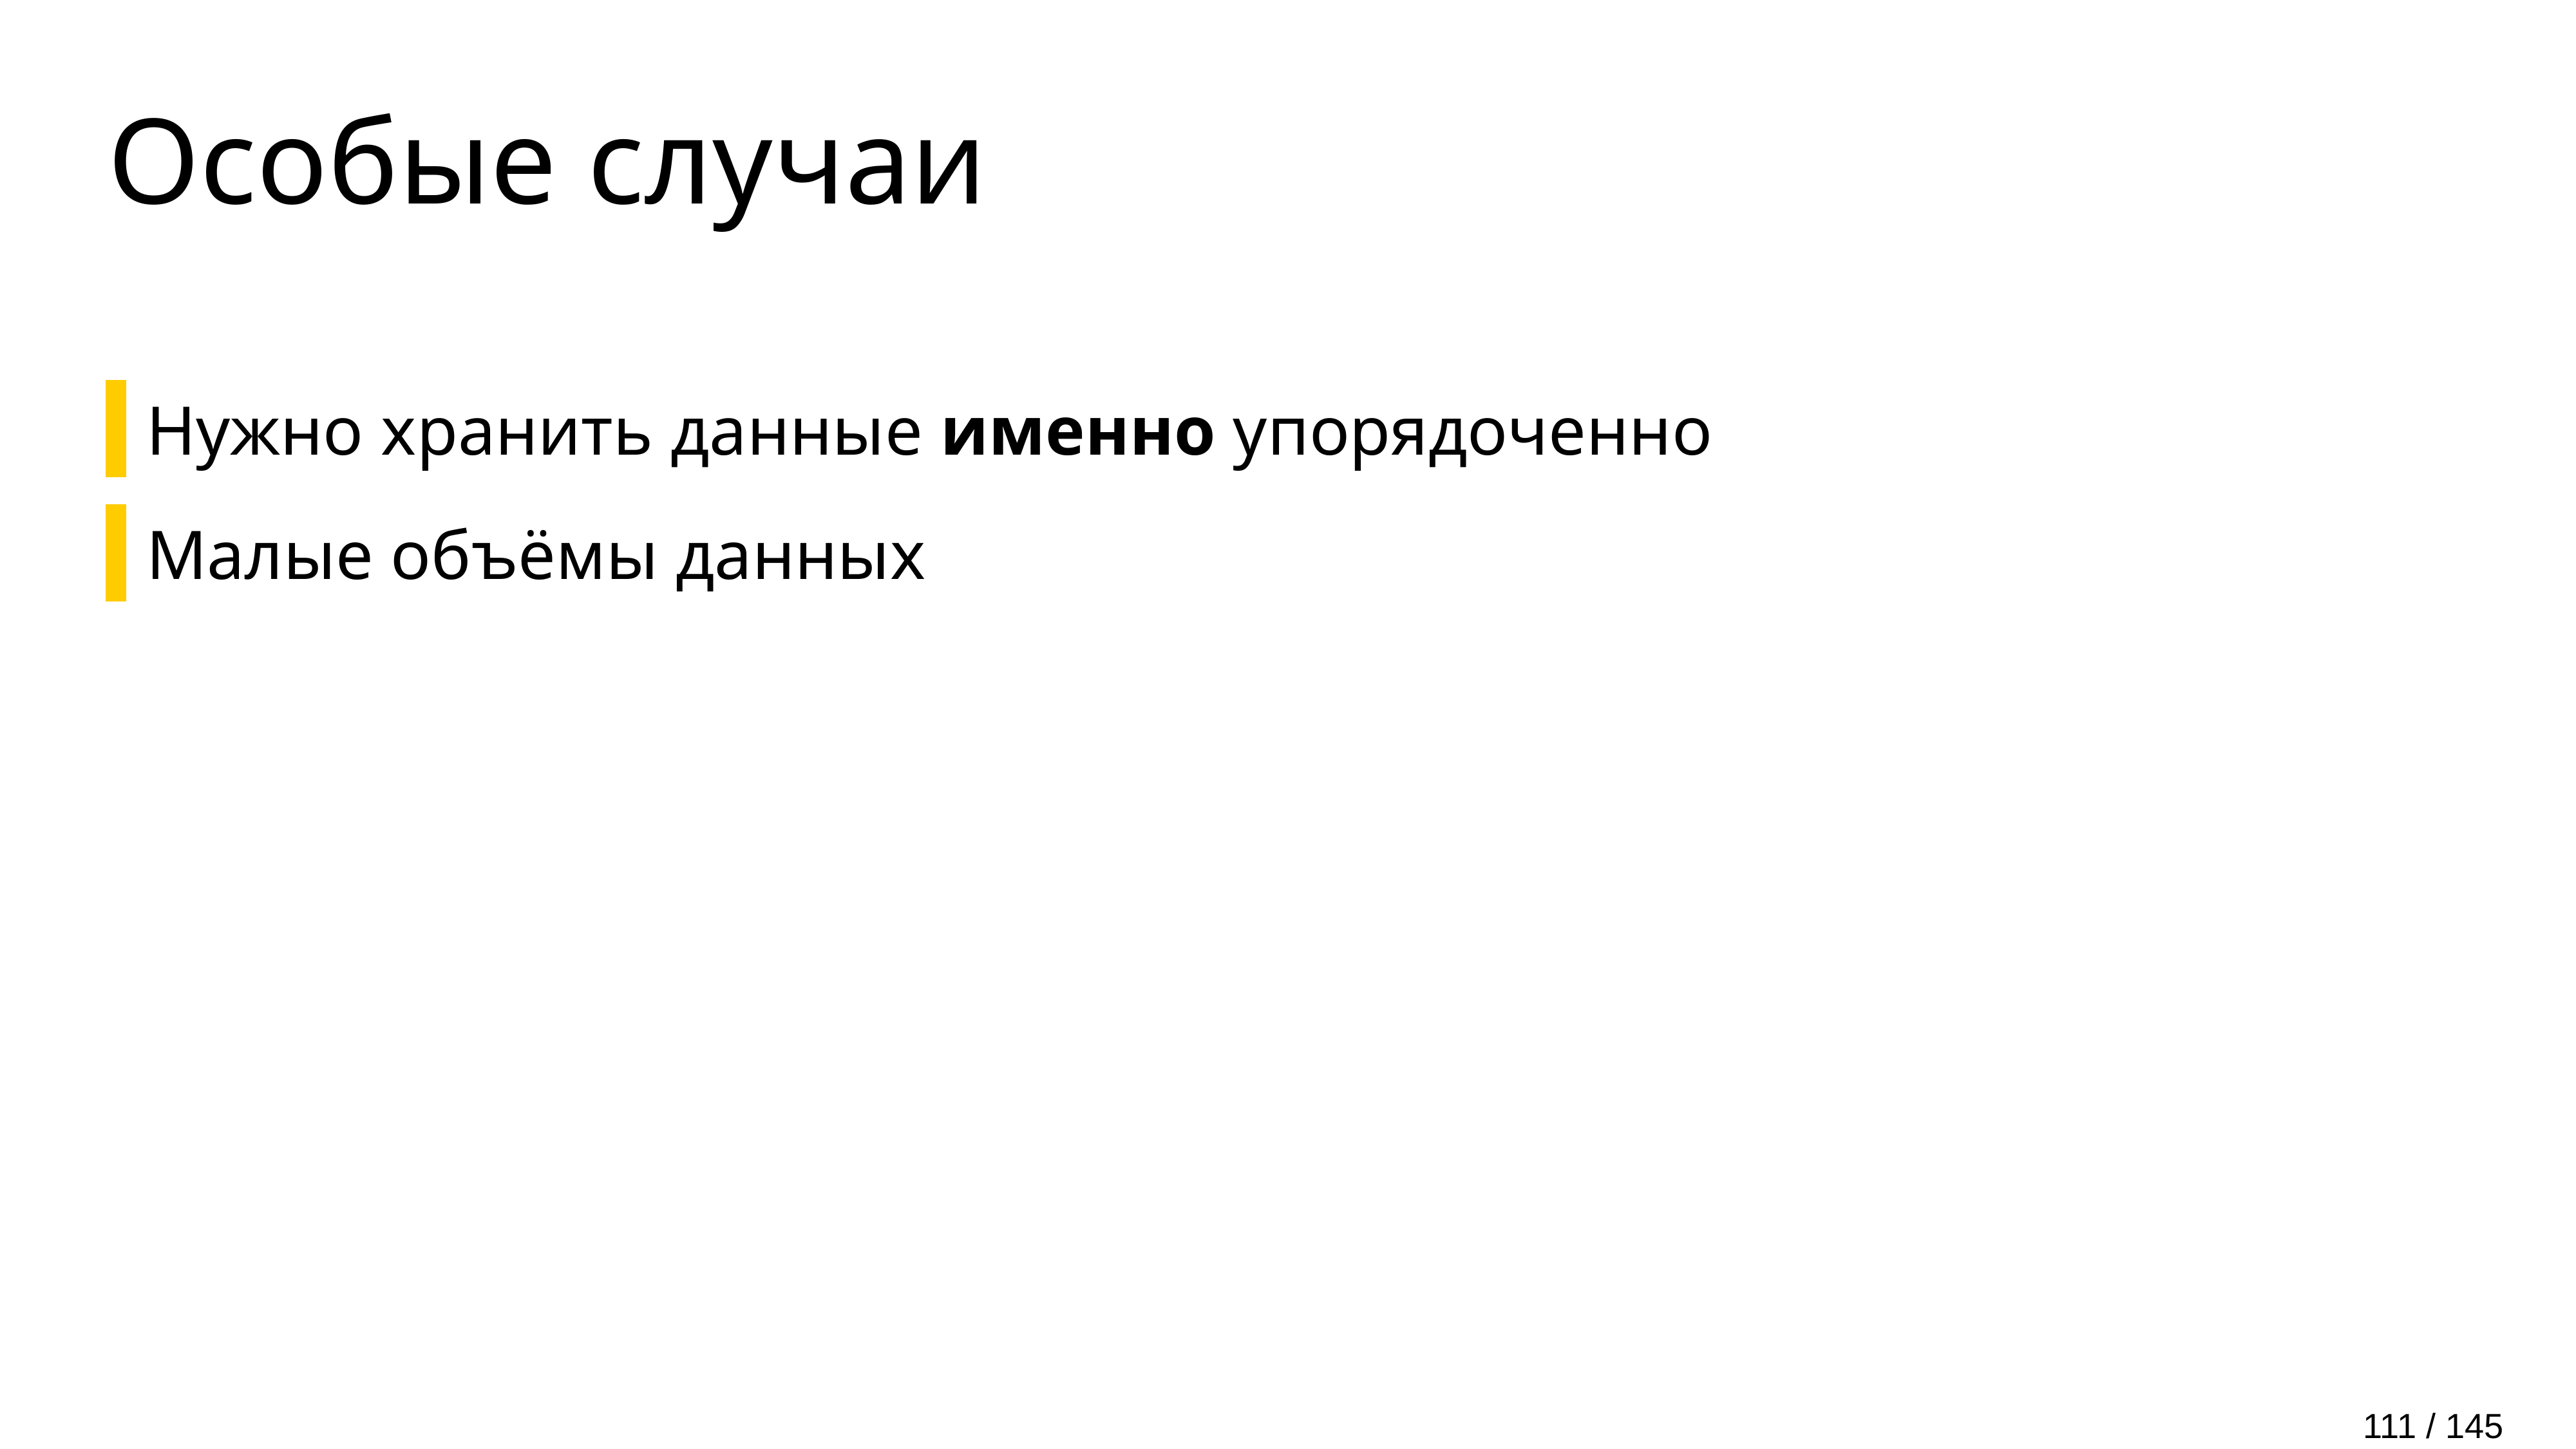

# Особые случаи
 Нужно хранить данные именно упорядоченно
 Малые объёмы данных